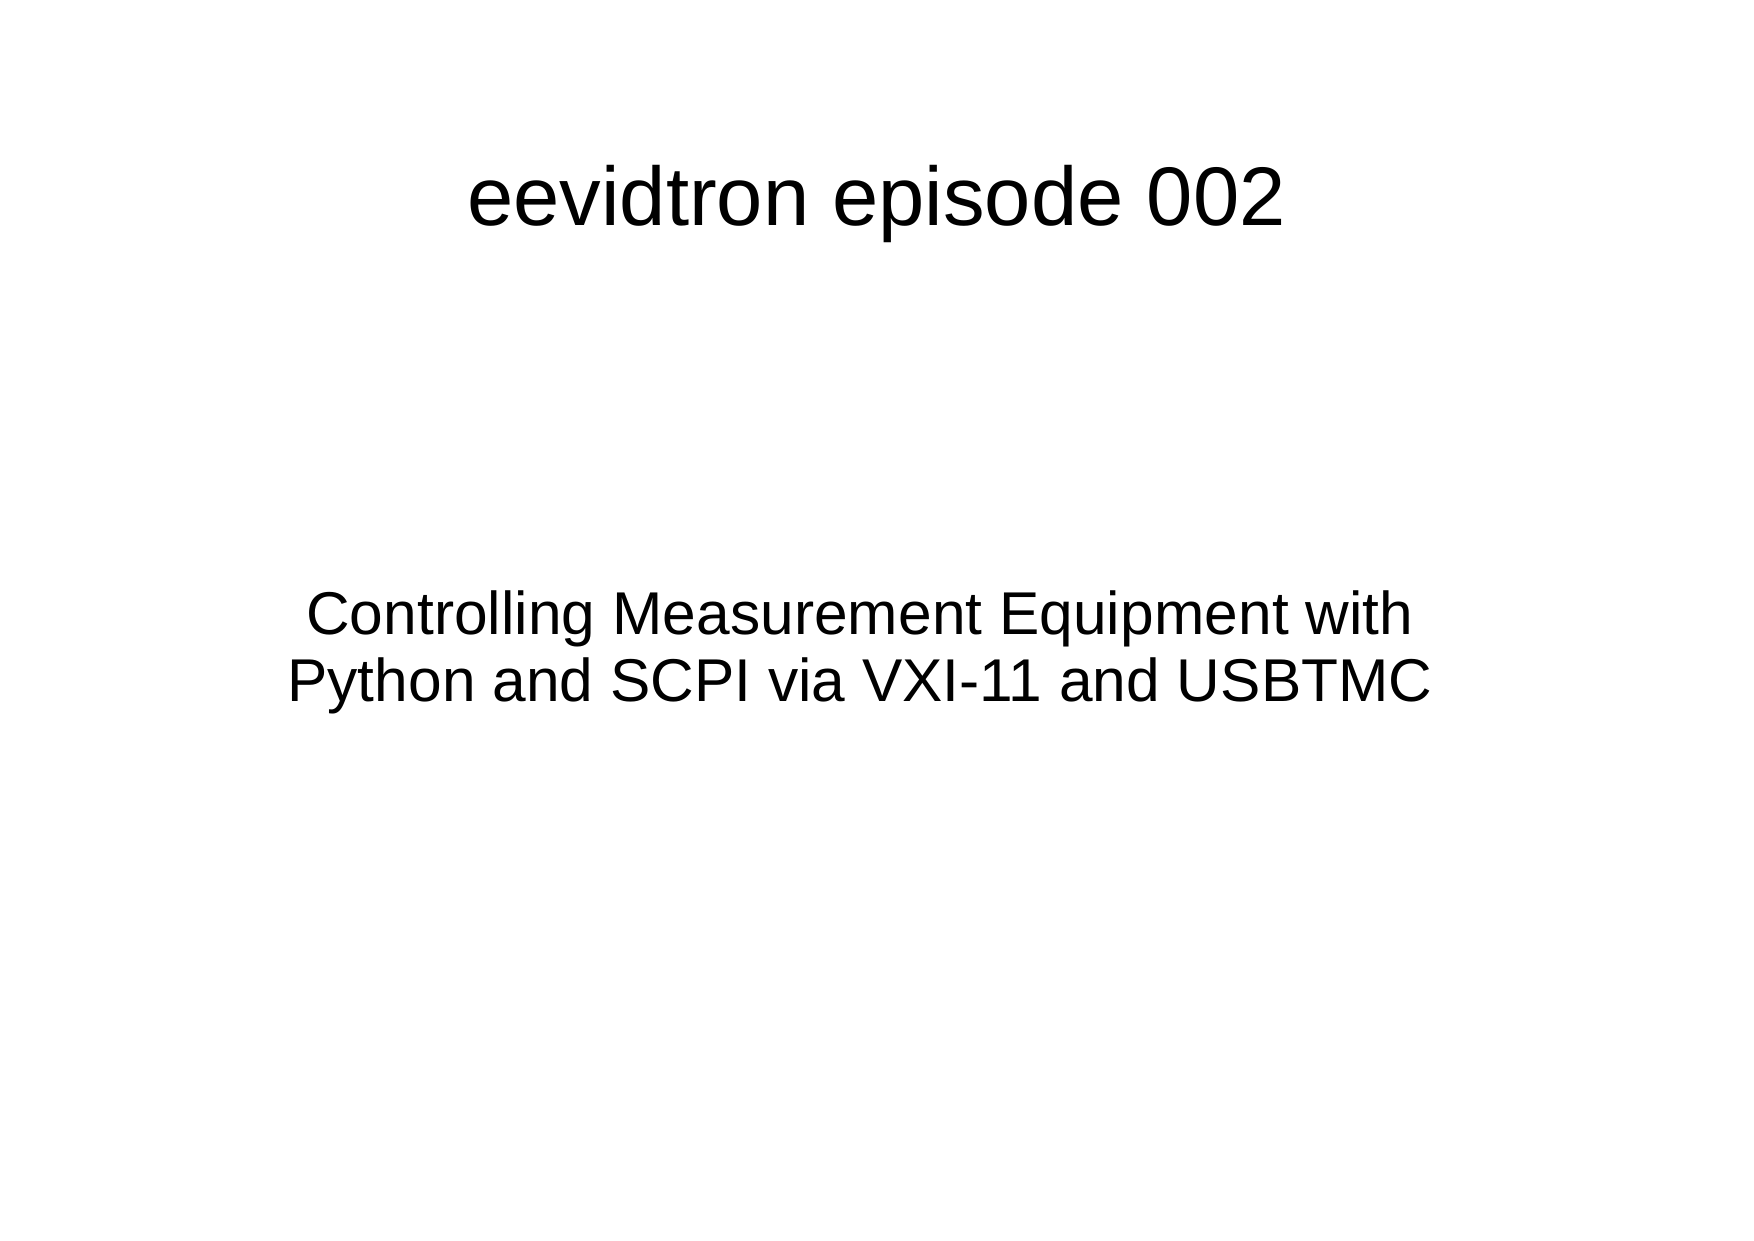

# eevidtron episode 002
Controlling Measurement Equipment with
Python and SCPI via VXI-11 and USBTMC